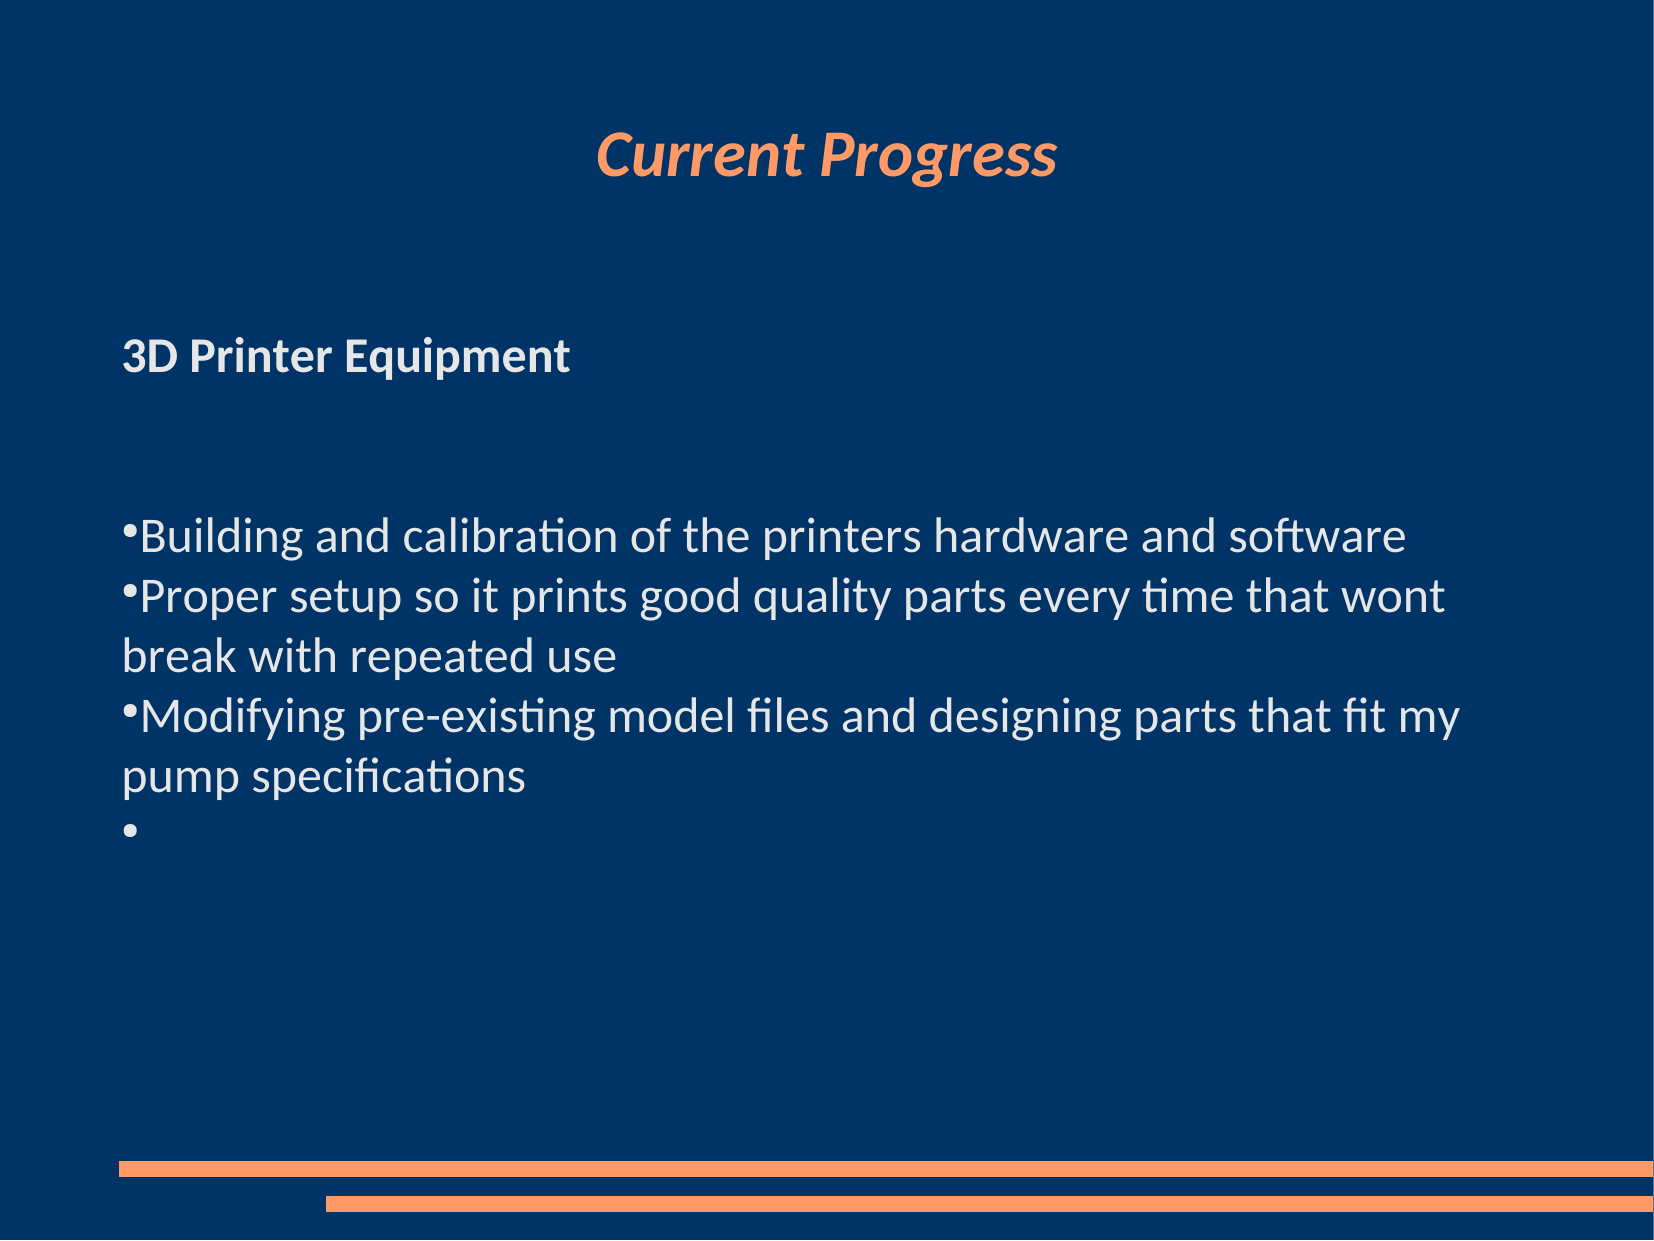

# Current Progress
3D Printer Equipment
Building and calibration of the printers hardware and software
Proper setup so it prints good quality parts every time that wont break with repeated use
Modifying pre-existing model files and designing parts that fit my pump specifications